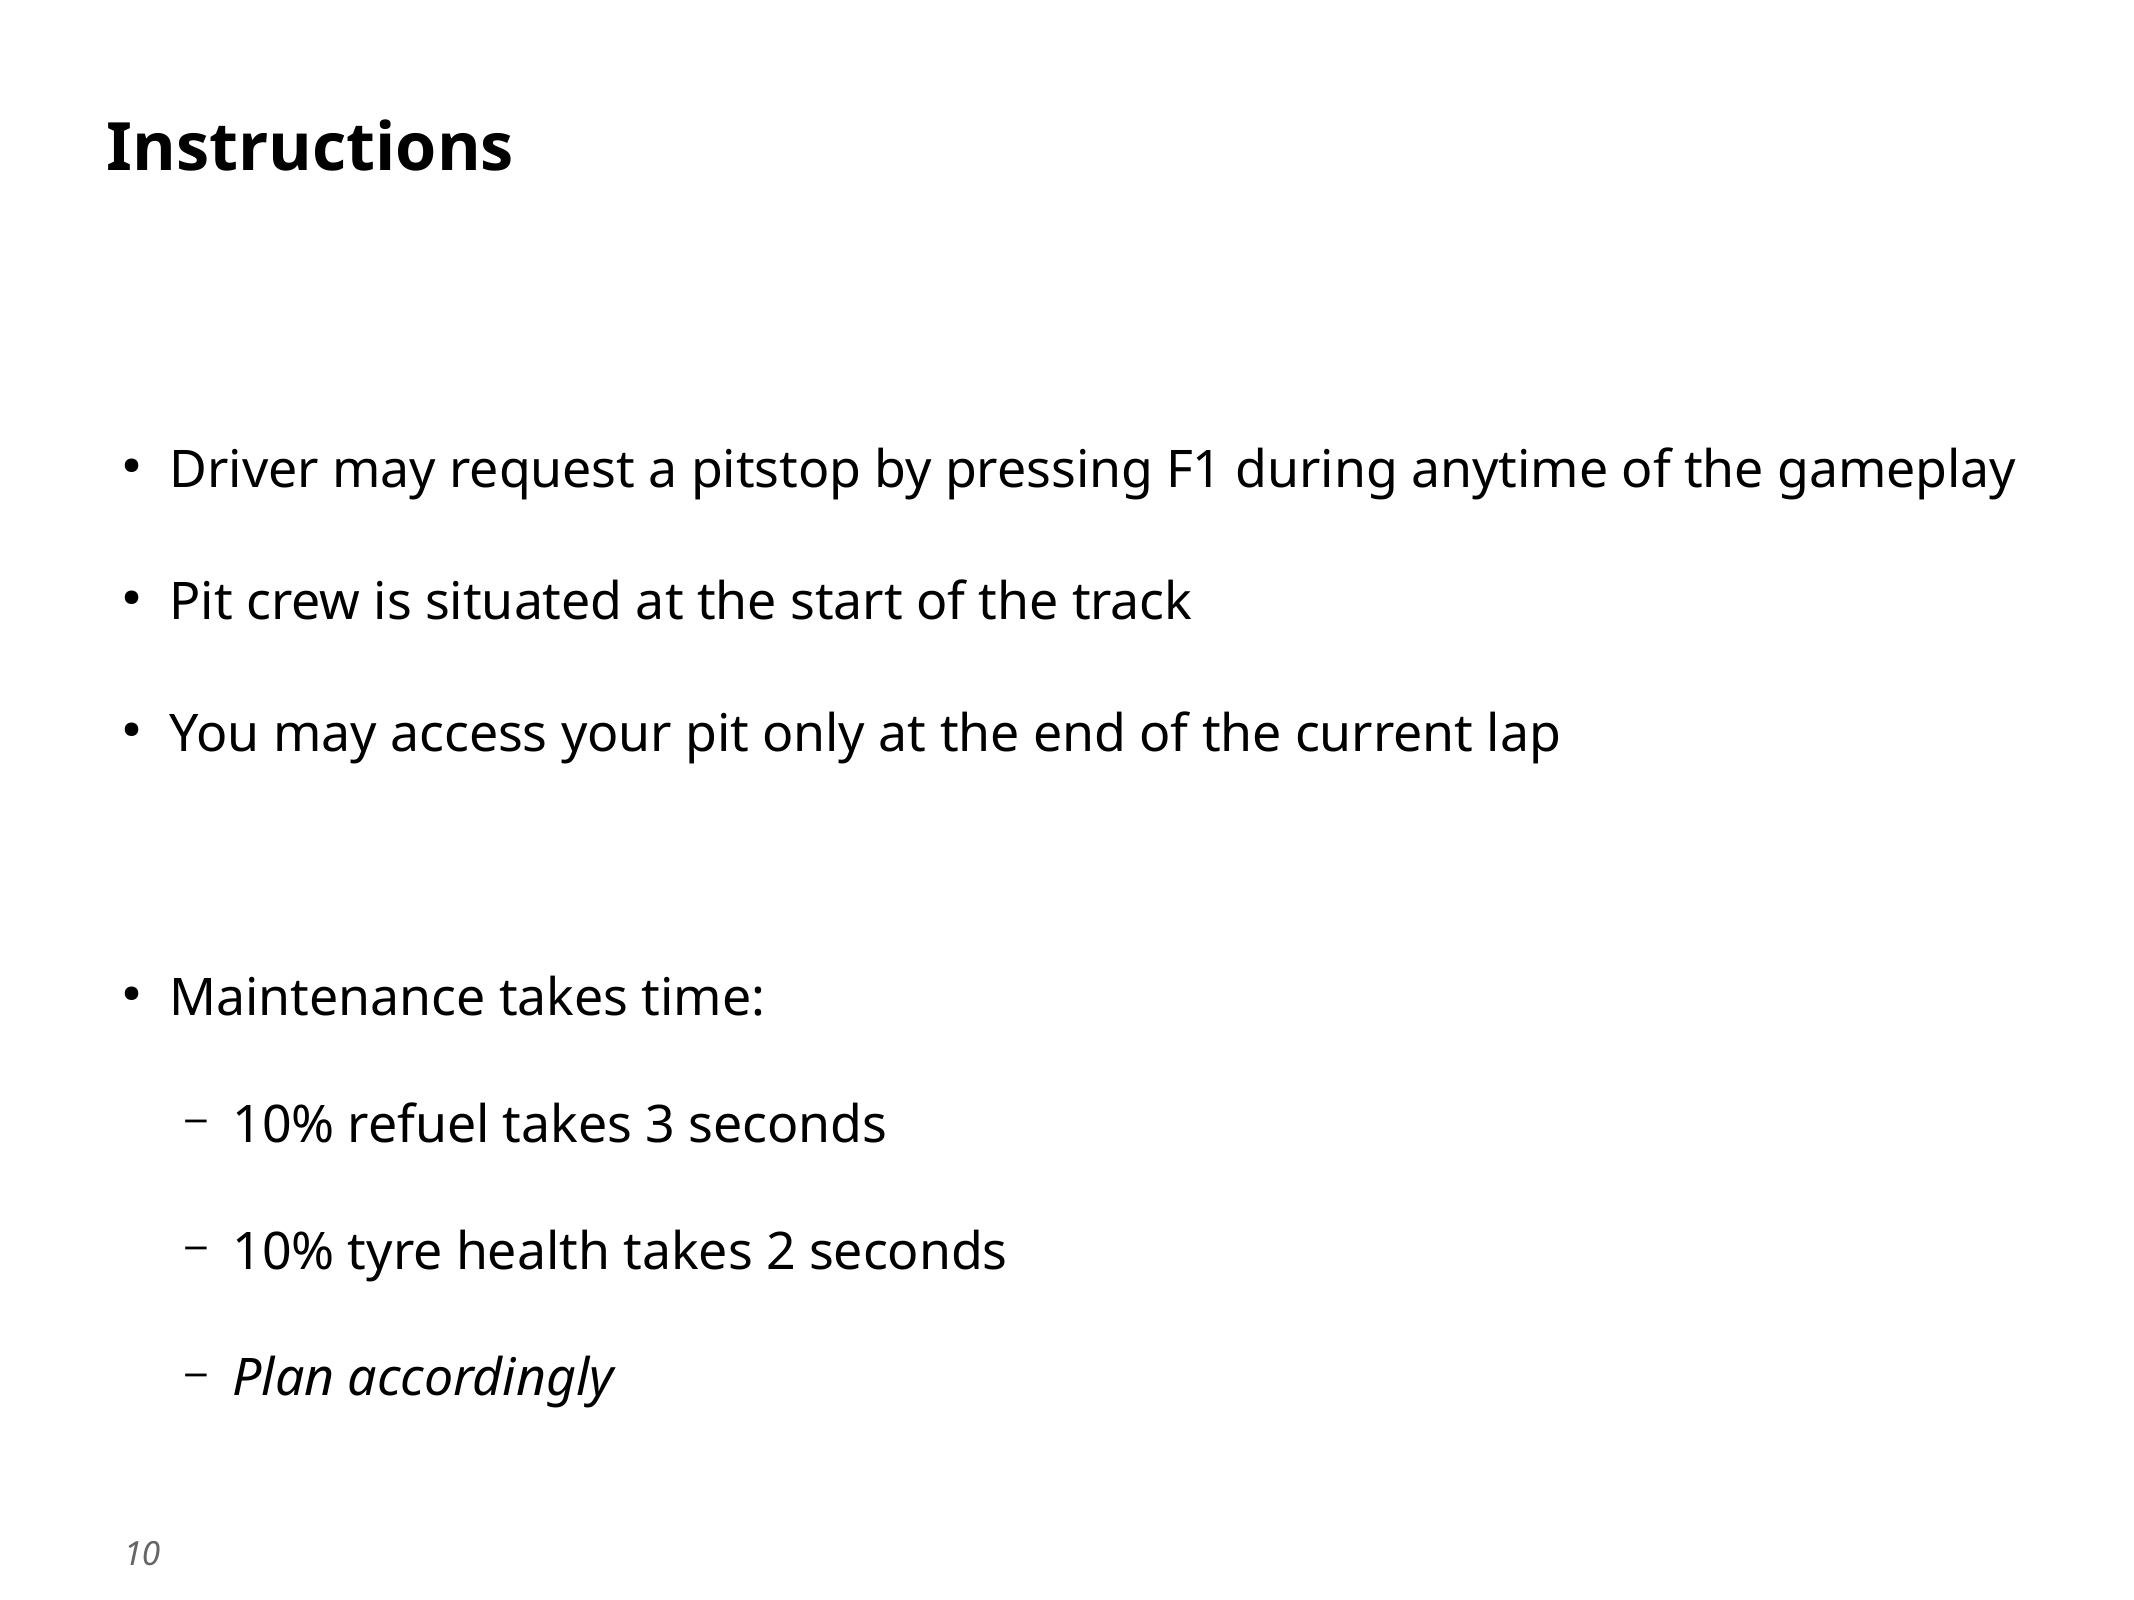

# Instructions
Driver may request a pitstop by pressing F1 during anytime of the gameplay
Pit crew is situated at the start of the track
You may access your pit only at the end of the current lap
Maintenance takes time:
10% refuel takes 3 seconds
10% tyre health takes 2 seconds
Plan accordingly